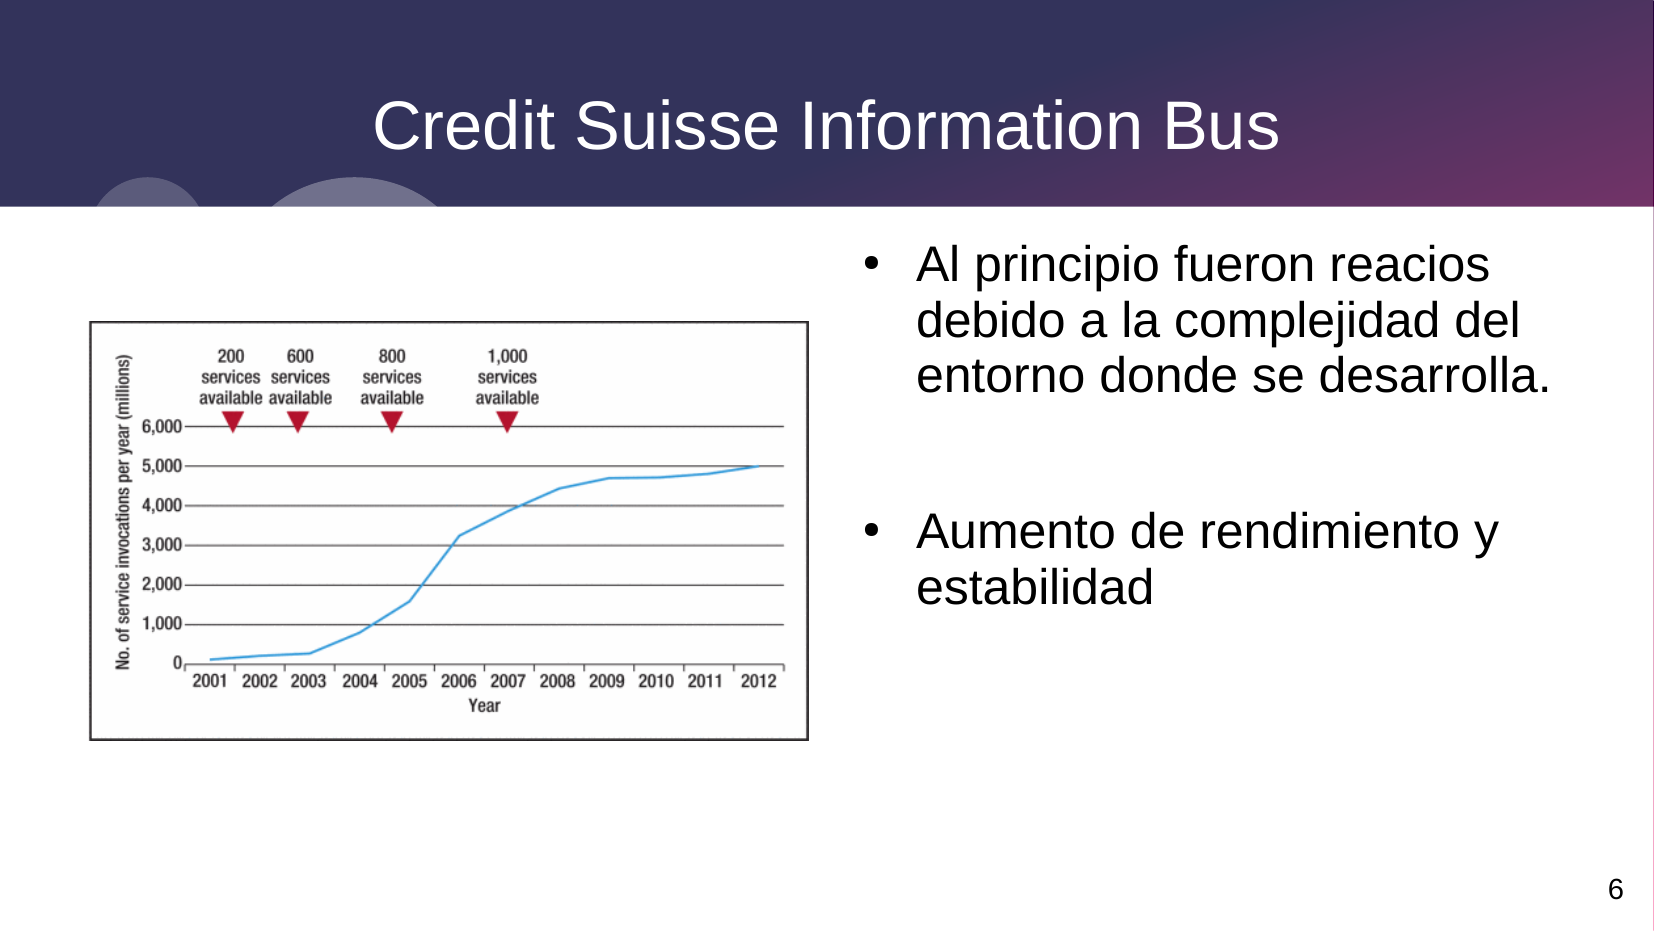

# Credit Suisse Information Bus
Al principio fueron reacios debido a la complejidad del entorno donde se desarrolla.
Aumento de rendimiento y estabilidad